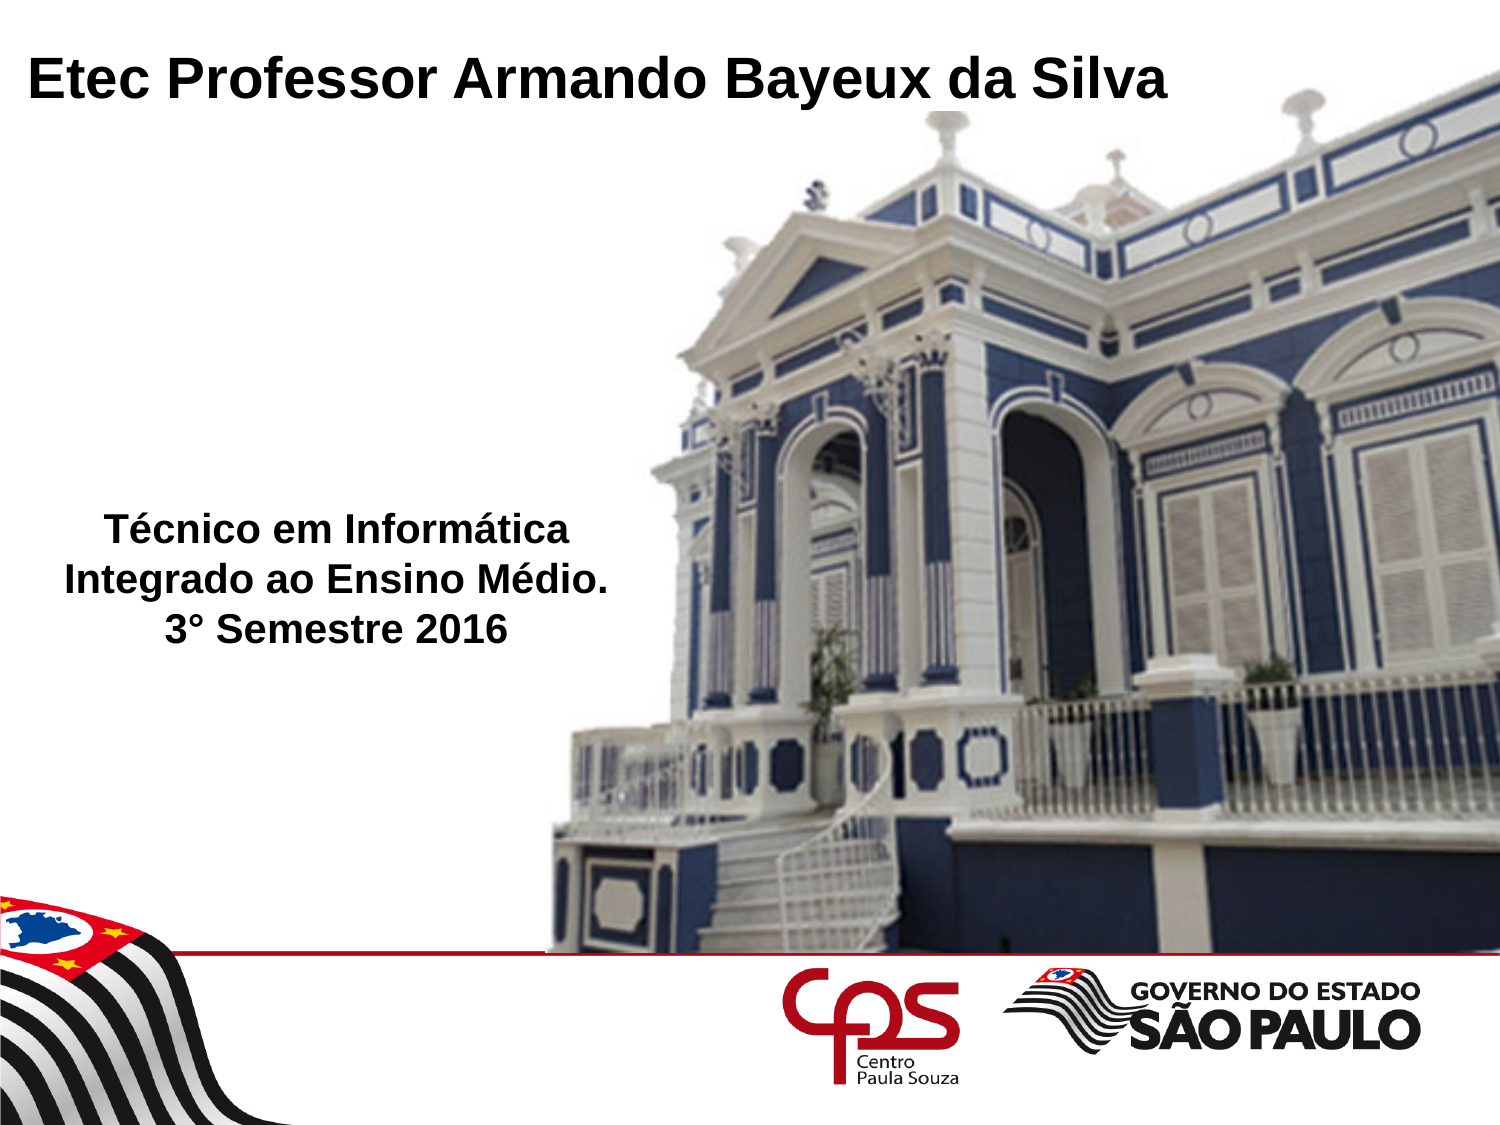

# Etec Professor Armando Bayeux da Silva
Técnico em Informática
Integrado ao Ensino Médio.
3° Semestre 2016